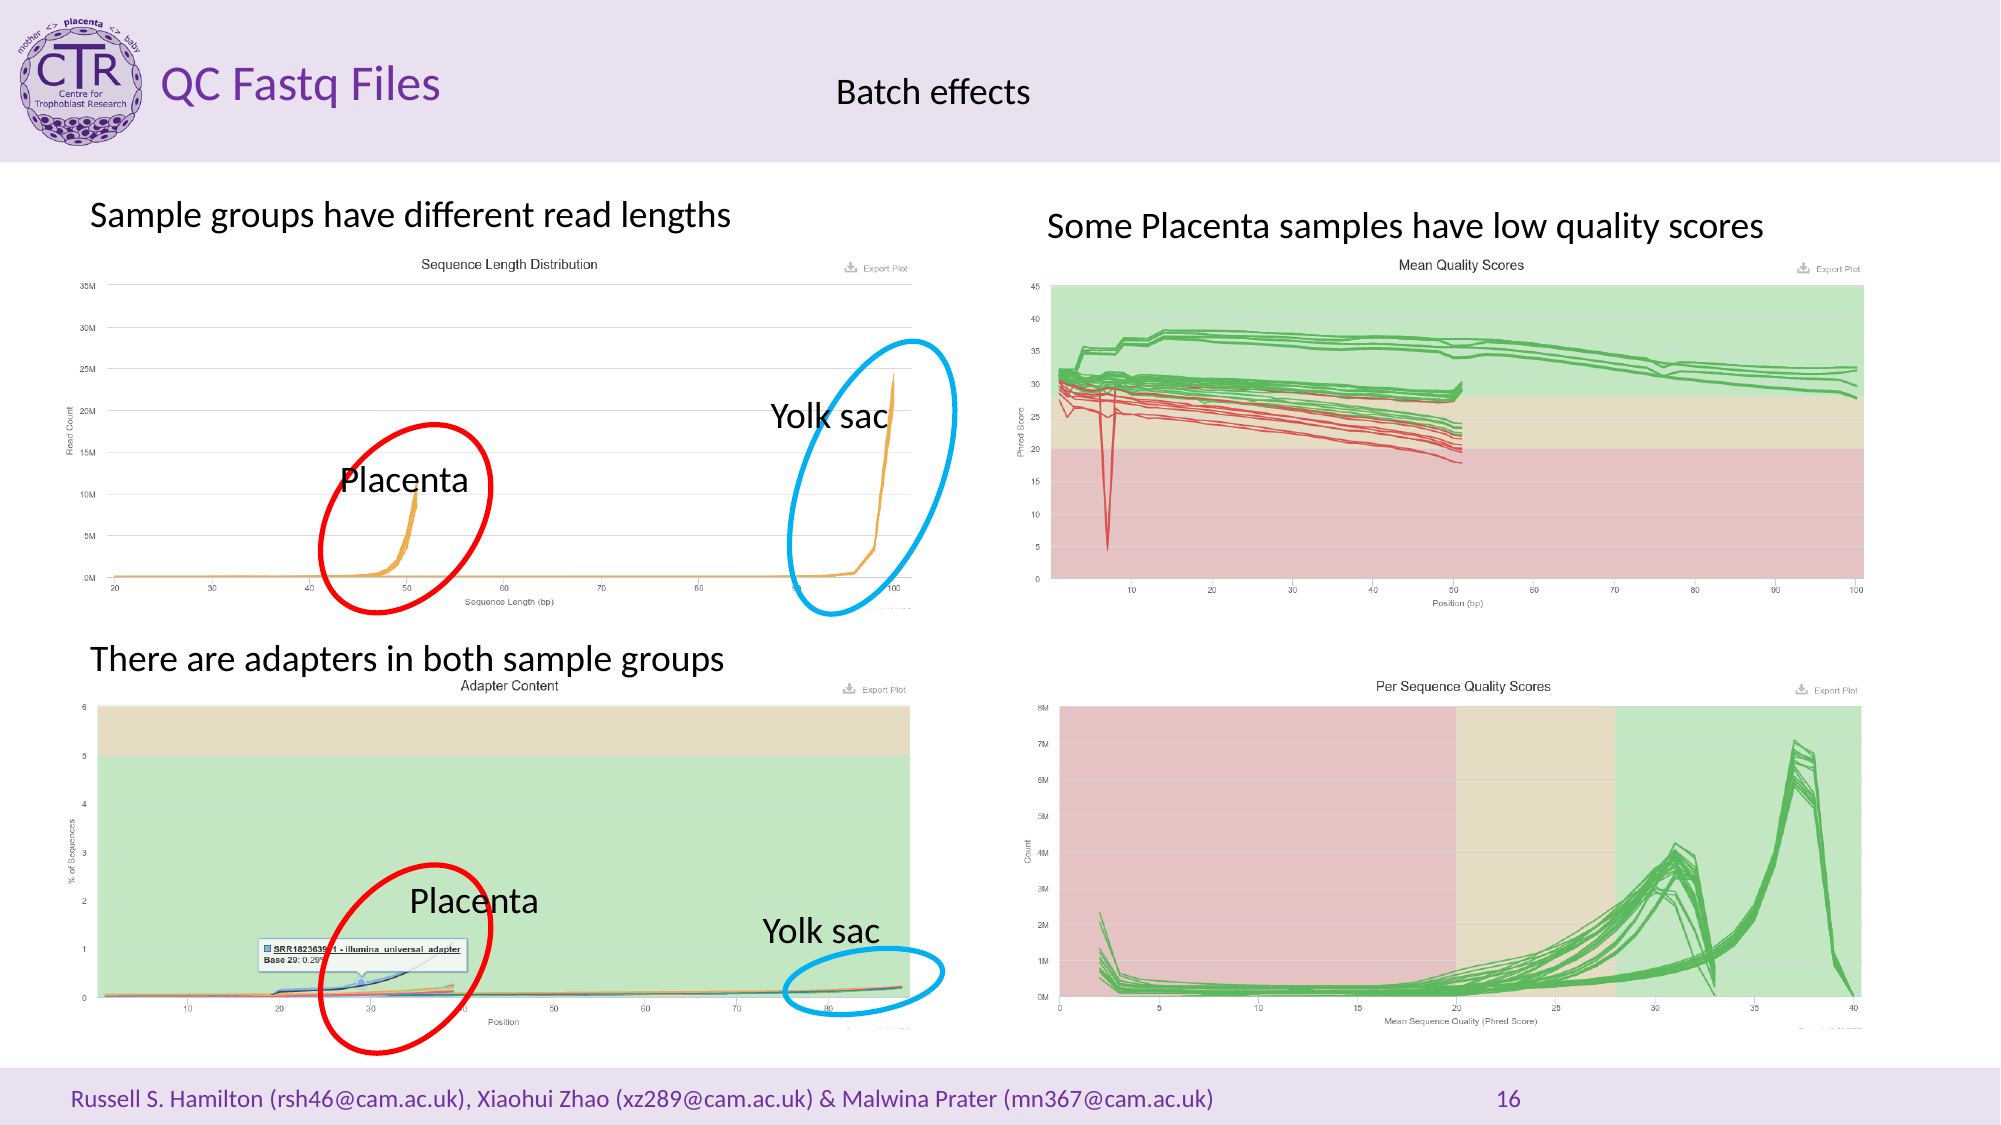

QC Fastq Files
Batch effects
Sample groups have different read lengths
Some Placenta samples have low quality scores
Yolk sac
Placenta
There are adapters in both sample groups
Placenta
Yolk sac
Russell S. Hamilton (rsh46@cam.ac.uk), Xiaohui Zhao (xz289@cam.ac.uk) & Malwina Prater (mn367@cam.ac.uk)